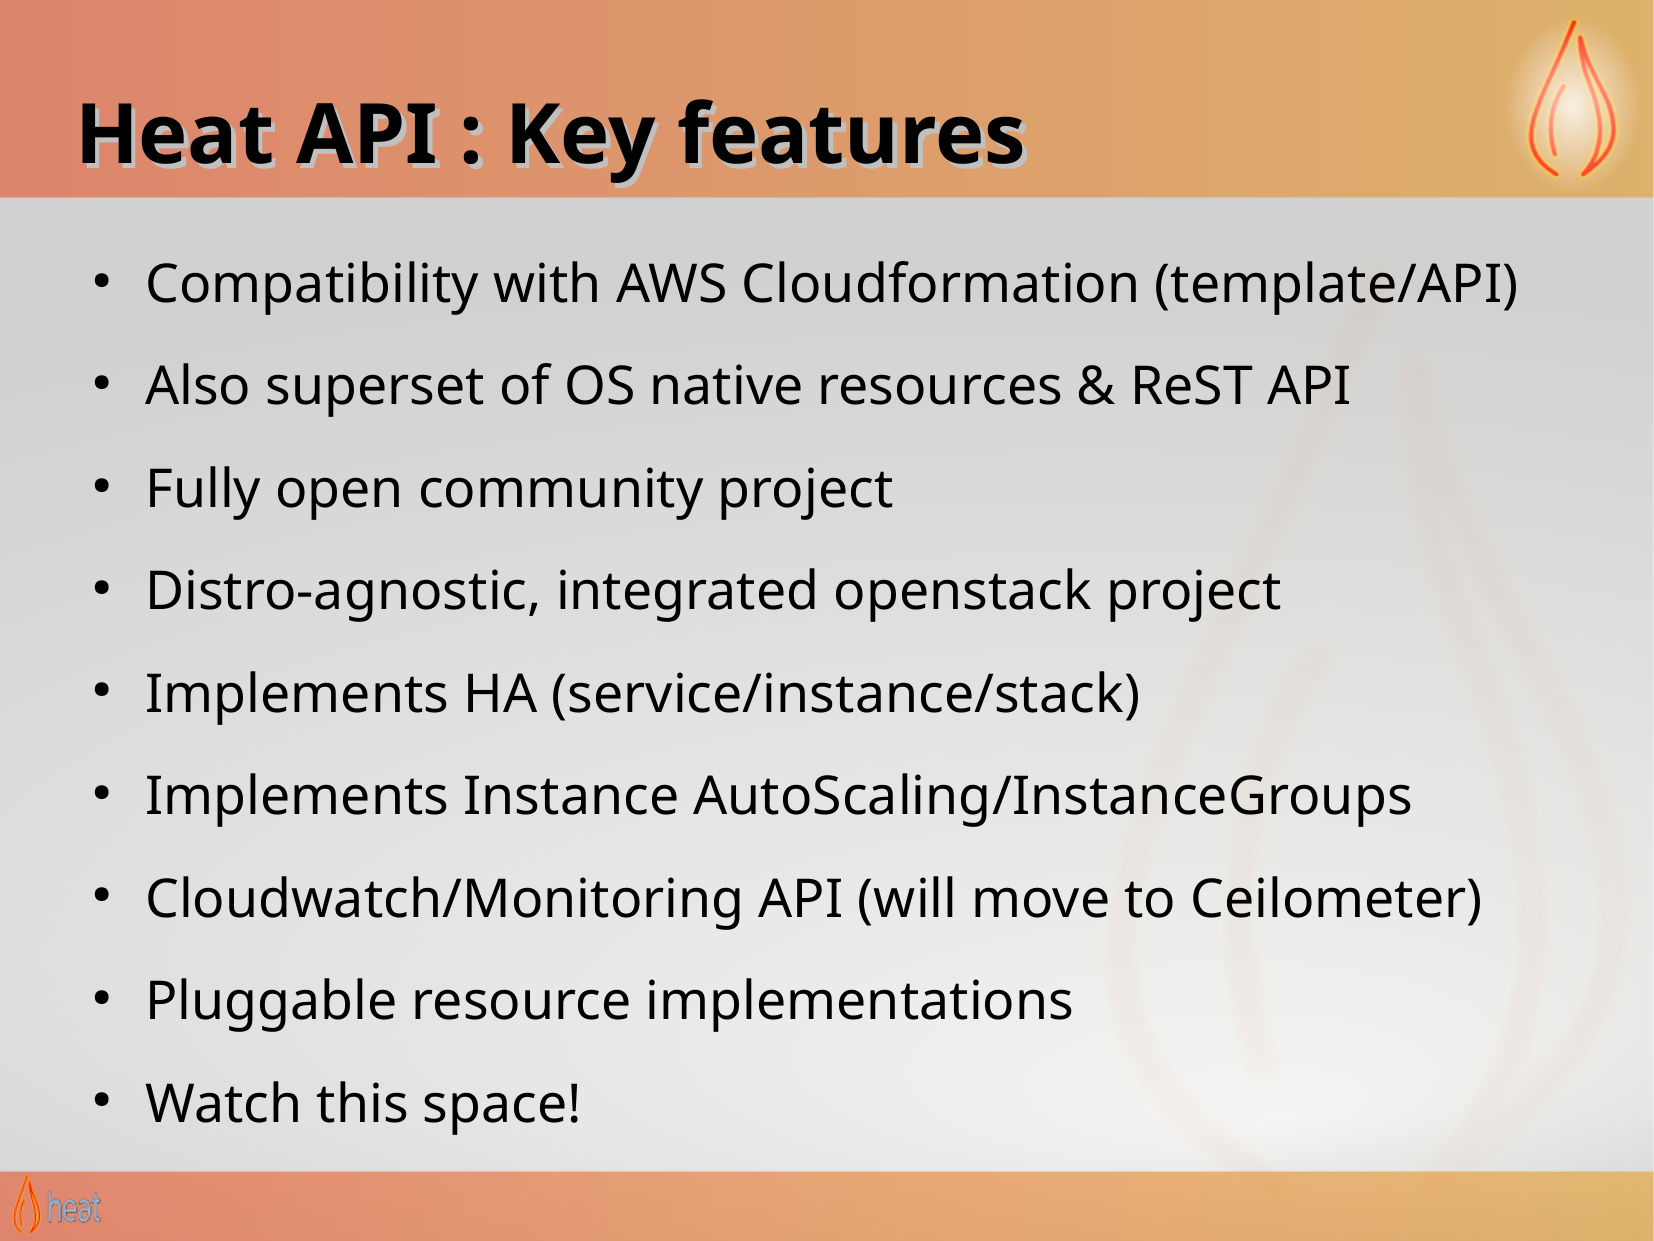

# Heat API : Key features
Compatibility with AWS Cloudformation (template/API)
Also superset of OS native resources & ReST API
Fully open community project
Distro-agnostic, integrated openstack project
Implements HA (service/instance/stack)
Implements Instance AutoScaling/InstanceGroups
Cloudwatch/Monitoring API (will move to Ceilometer)
Pluggable resource implementations
Watch this space!